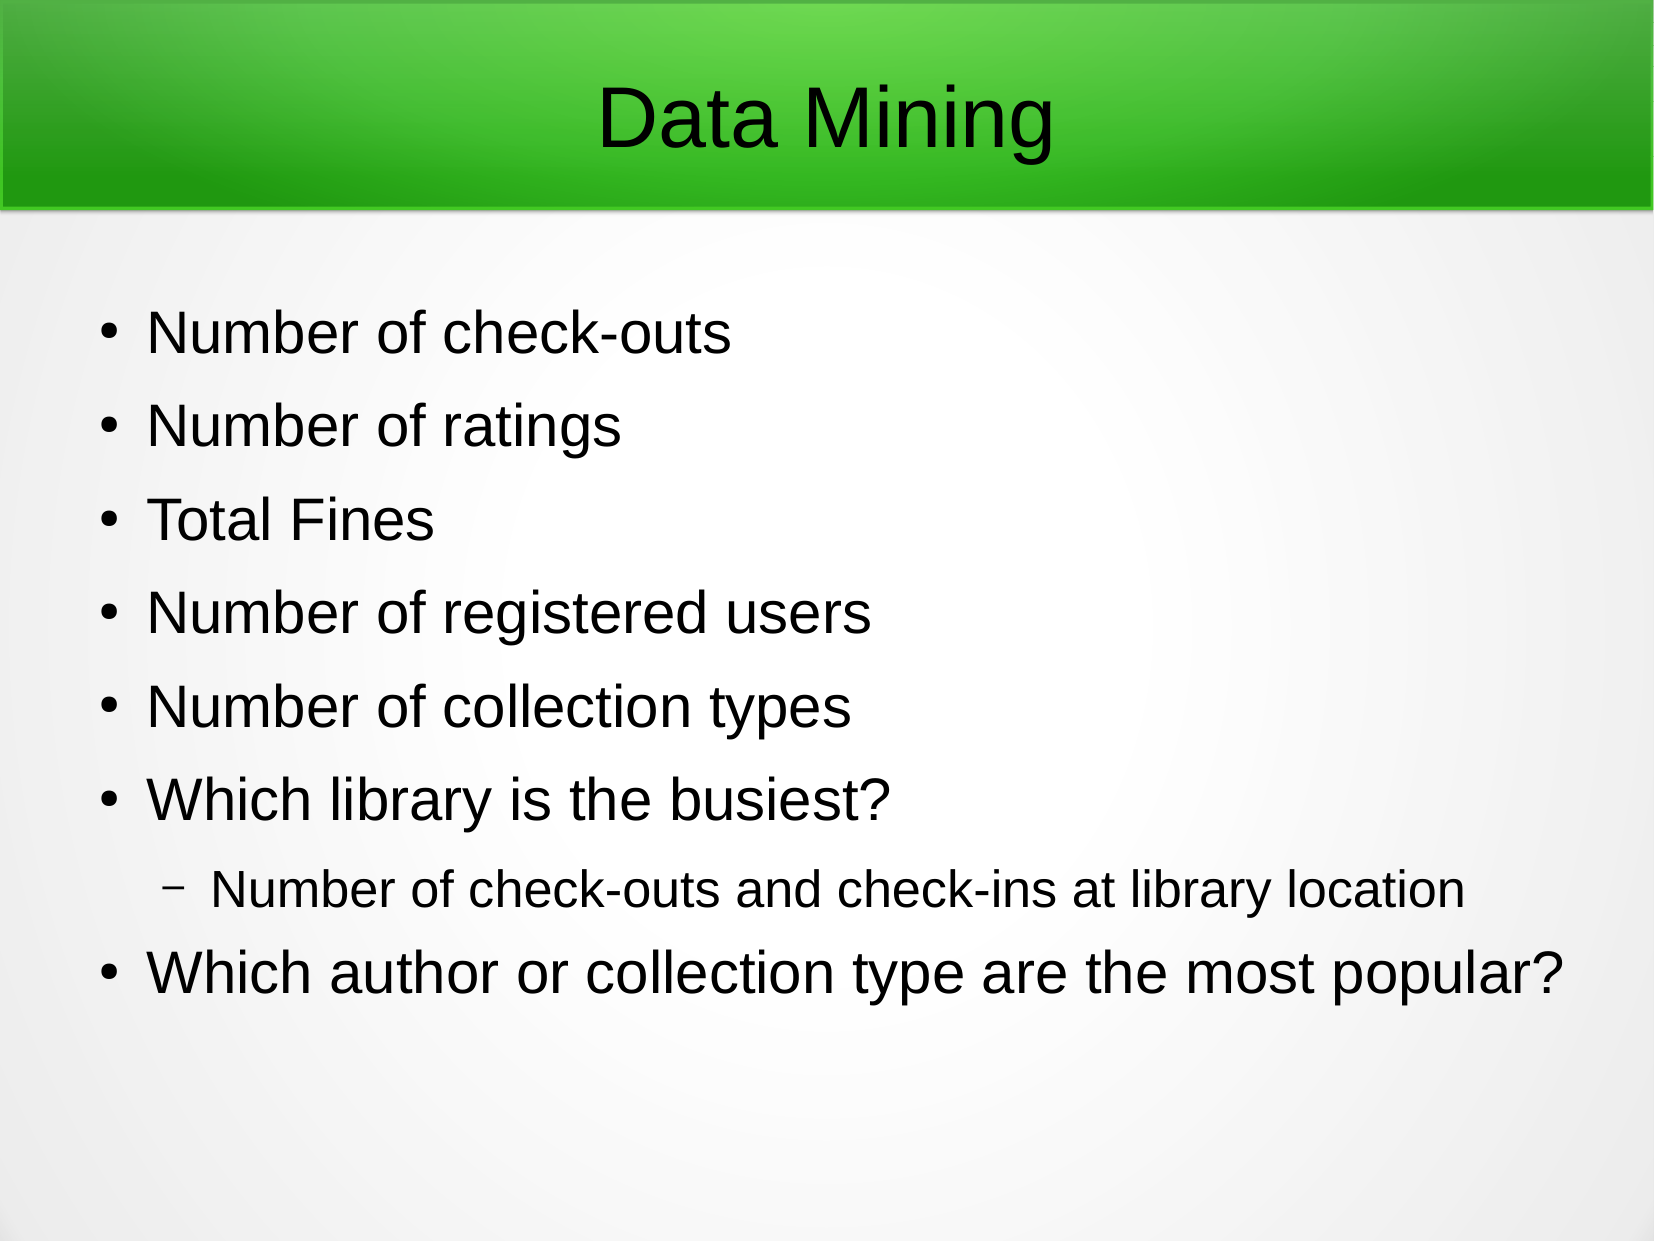

# Data Mining
Number of check-outs
Number of ratings
Total Fines
Number of registered users
Number of collection types
Which library is the busiest?
Number of check-outs and check-ins at library location
Which author or collection type are the most popular?